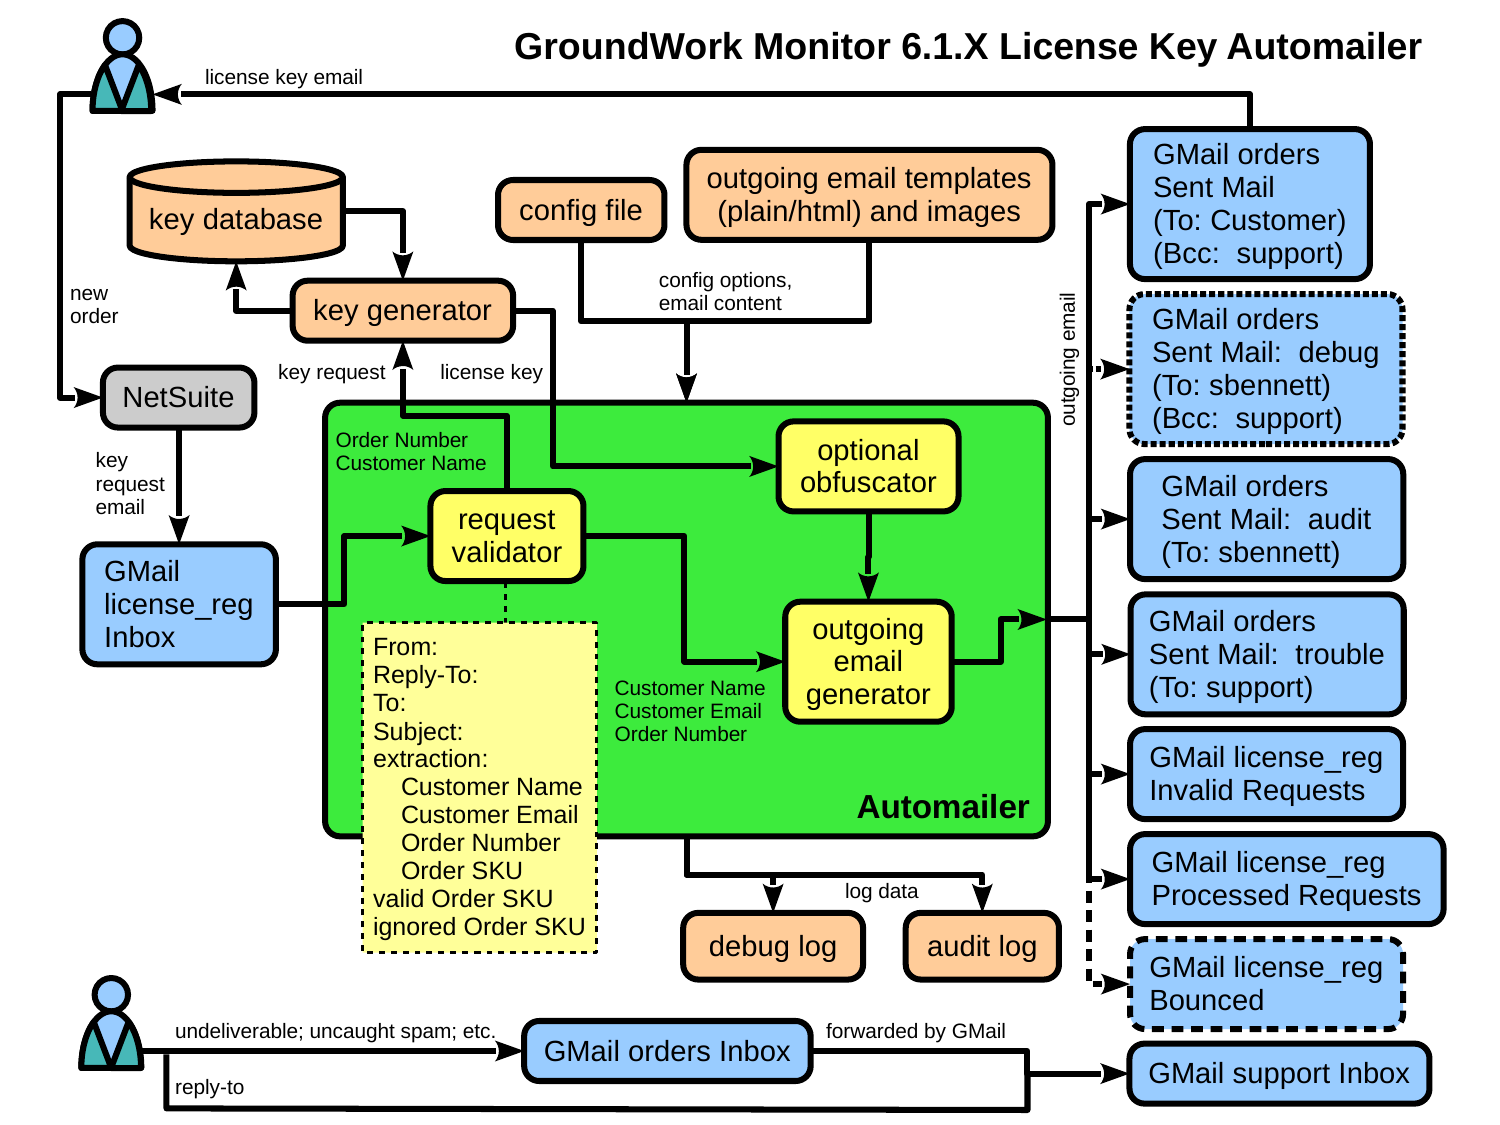

GroundWork Monitor 6.1.X License Key Automailer
license key email
GMail orders
Sent Mail
(To: Customer)
(Bcc: support)
outgoing email templates
(plain/html) and images
key database
config file
config options,
email content
new
order
key generator
GMail orders
Sent Mail: debug
(To: sbennett)
(Bcc: support)
outgoing email
key request
license key
NetSuite
Automailer
Order Number
Customer Name
optional
obfuscator
key
request
email
GMail orders
Sent Mail: audit
(To: sbennett)
request
validator
GMail
license_reg
Inbox
GMail orders
Sent Mail: trouble
(To: support)
outgoing
email
generator
From:
Reply-To:
To:
Subject:
extraction:
 Customer Name
 Customer Email
 Order Number
 Order SKU
valid Order SKU
ignored Order SKU
Customer Name
Customer Email
Order Number
GMail license_reg
Invalid Requests
GMail license_reg
Processed Requests
log data
debug log
audit log
GMail license_reg
Bounced
undeliverable; uncaught spam; etc.
forwarded by GMail
GMail orders Inbox
GMail support Inbox
reply-to